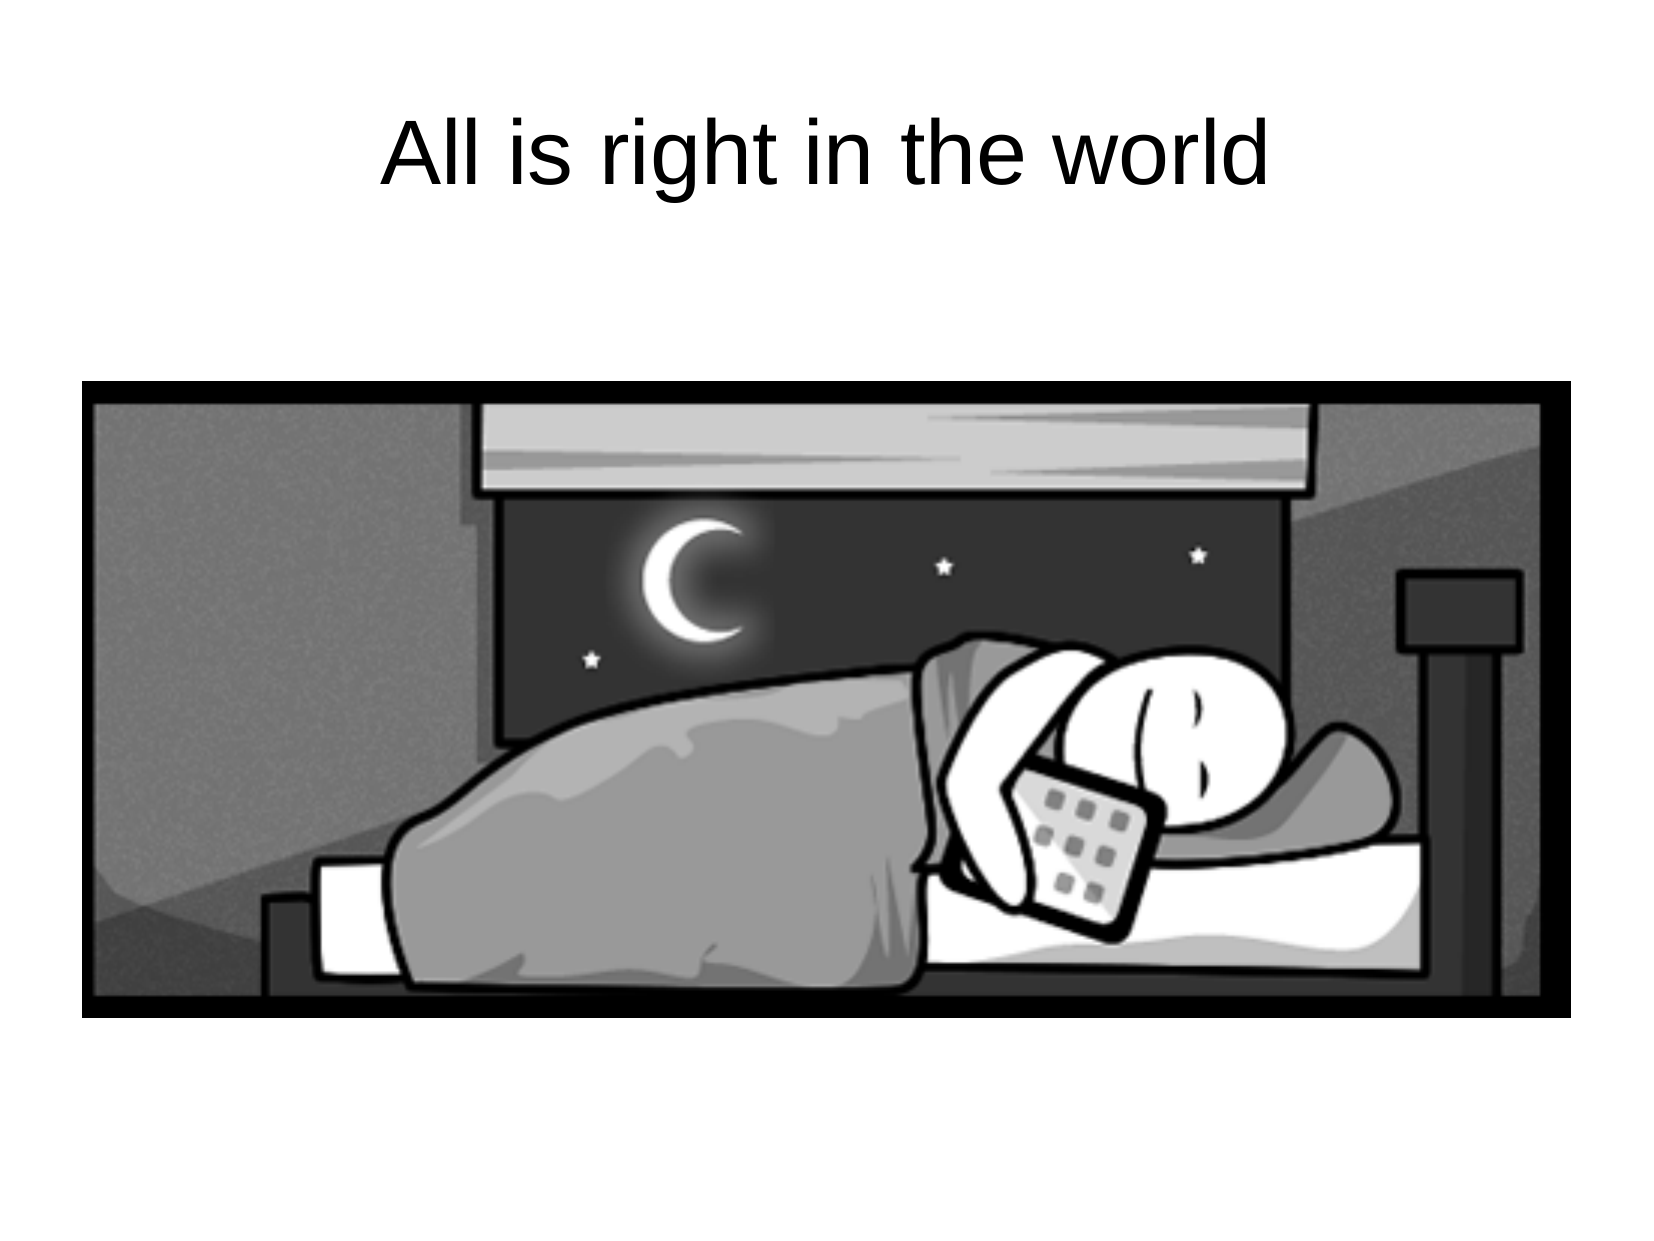

# All is right in the world